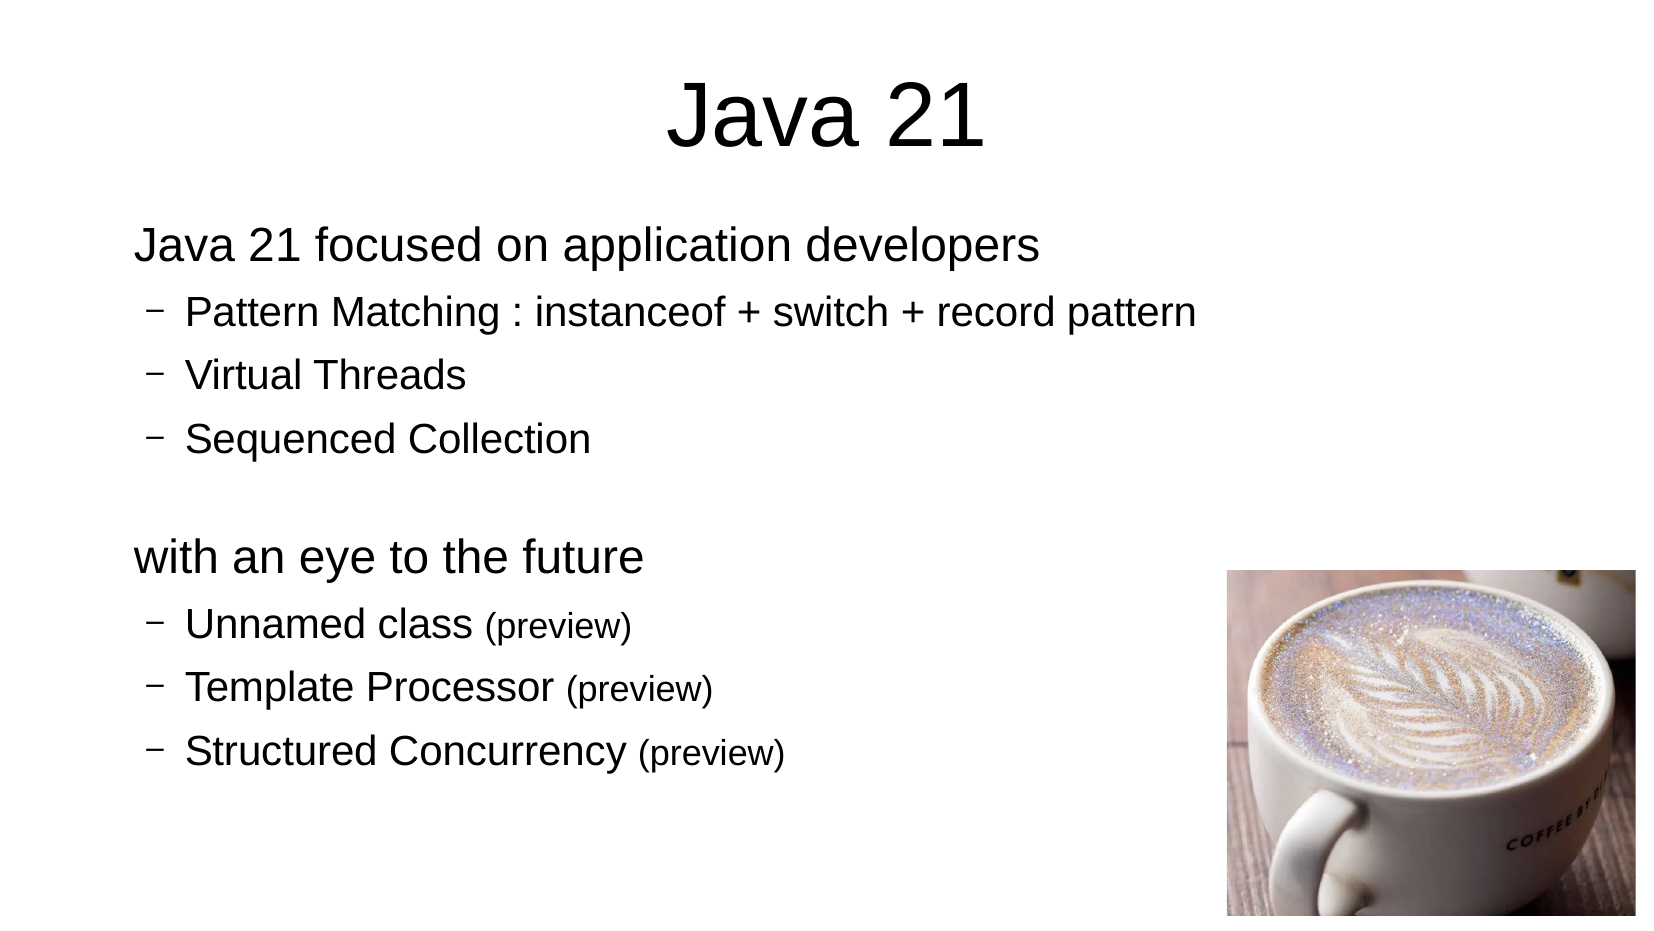

# Java 21
Java 21 focused on application developers
Pattern Matching : instanceof + switch + record pattern
Virtual Threads
Sequenced Collection
with an eye to the future
Unnamed class (preview)
Template Processor (preview)
Structured Concurrency (preview)